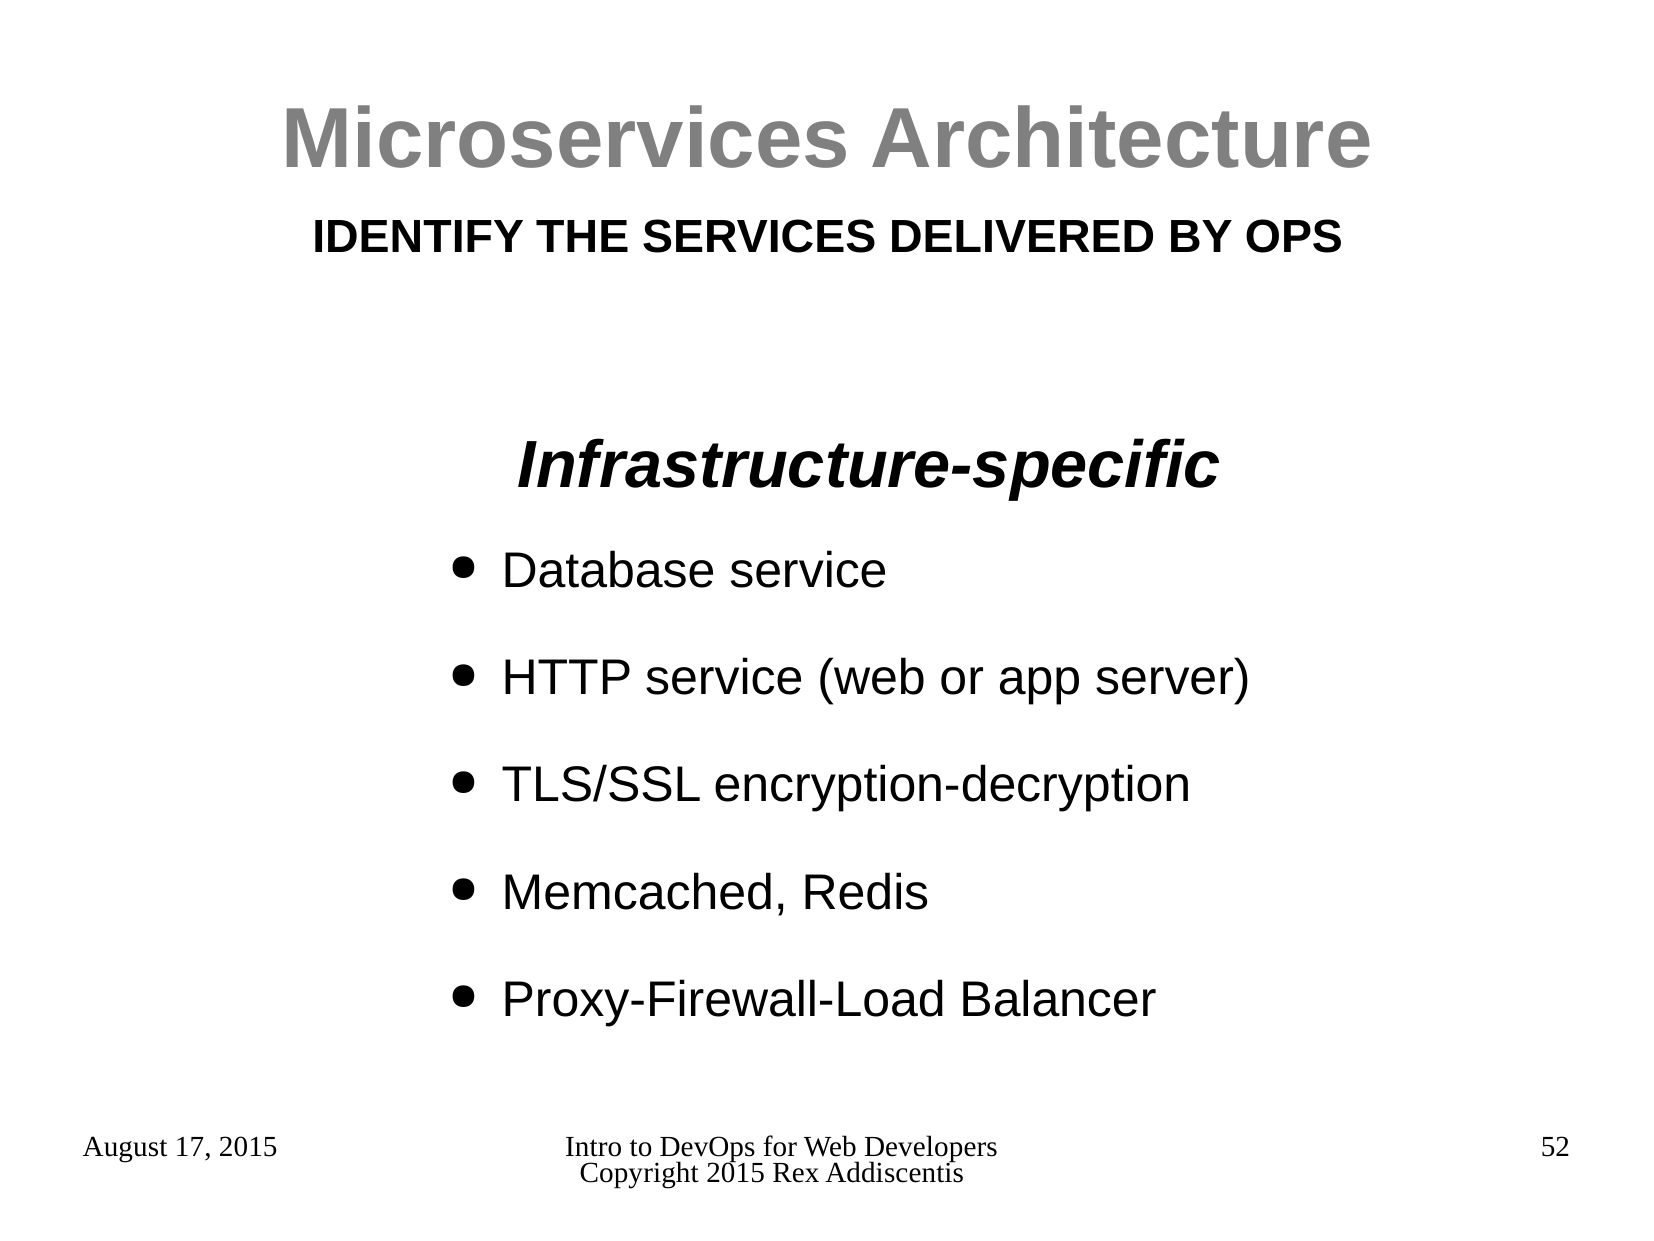

# Microservices Architecture
IDENTIFY THE SERVICES DELIVERED BY OPS
Infrastructure-specific
Database service
HTTP service (web or app server)
TLS/SSL encryption-decryption
Memcached, Redis
Proxy-Firewall-Load Balancer
August 17, 2015
Intro to DevOps for Web Developers Copyright 2015 Rex Addiscentis
52